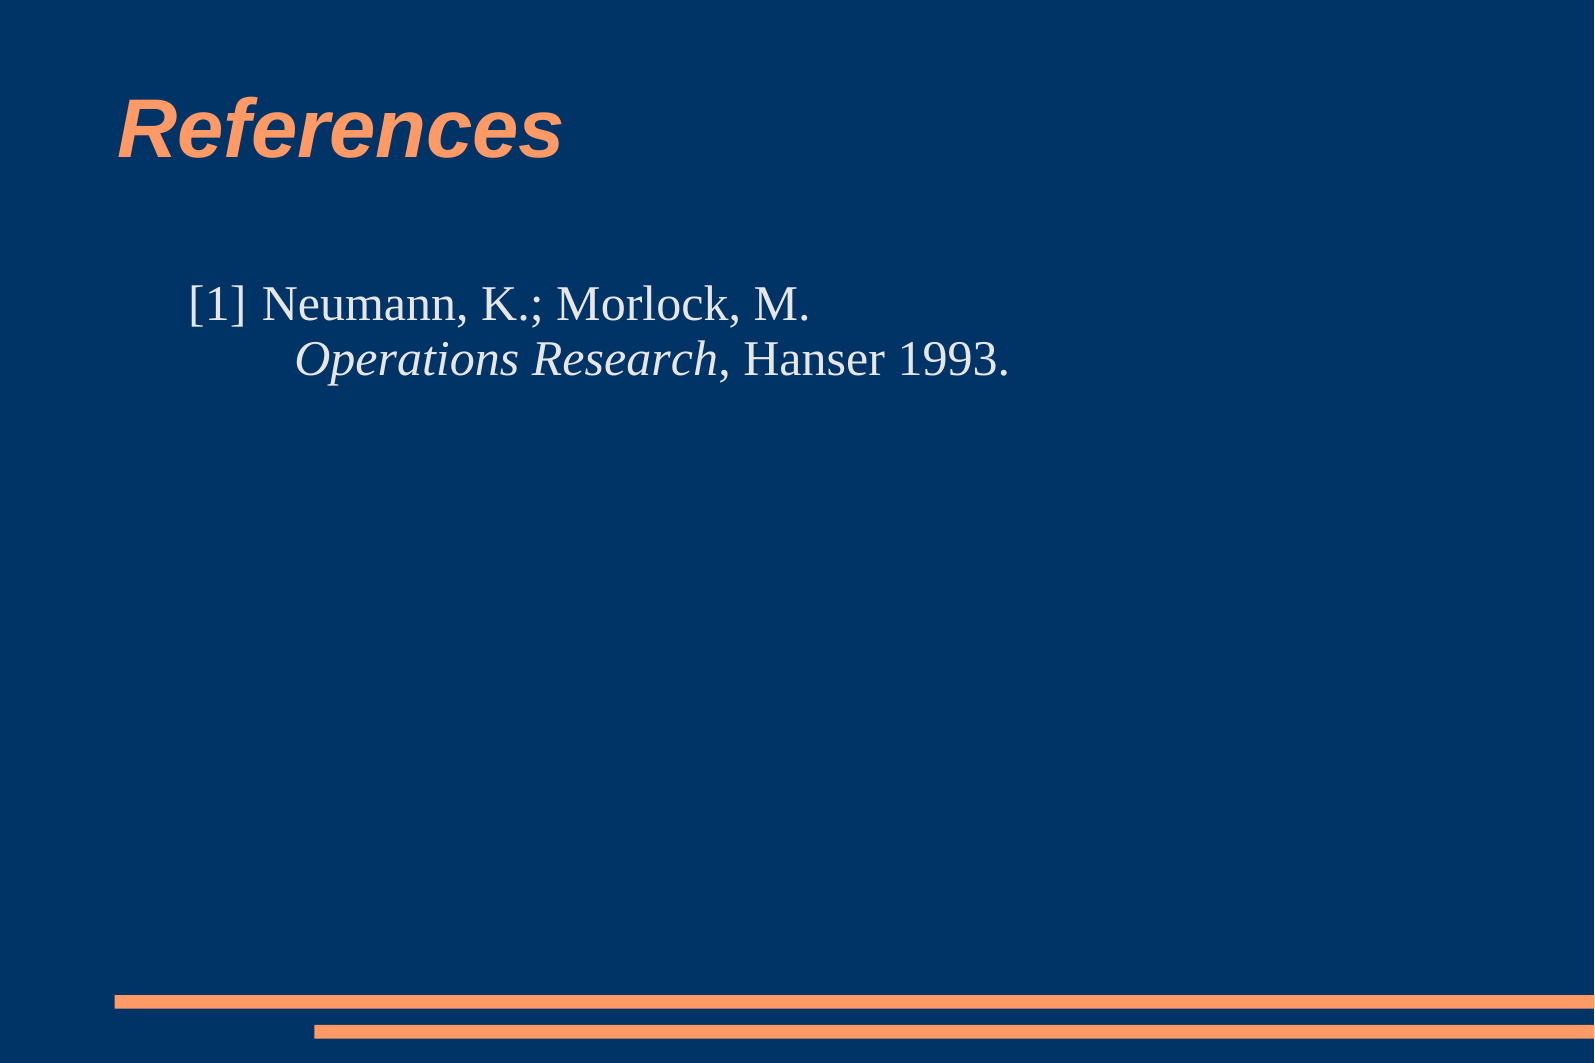

# References
[1]	Neumann, K.; Morlock, M.
Operations Research, Hanser 1993.